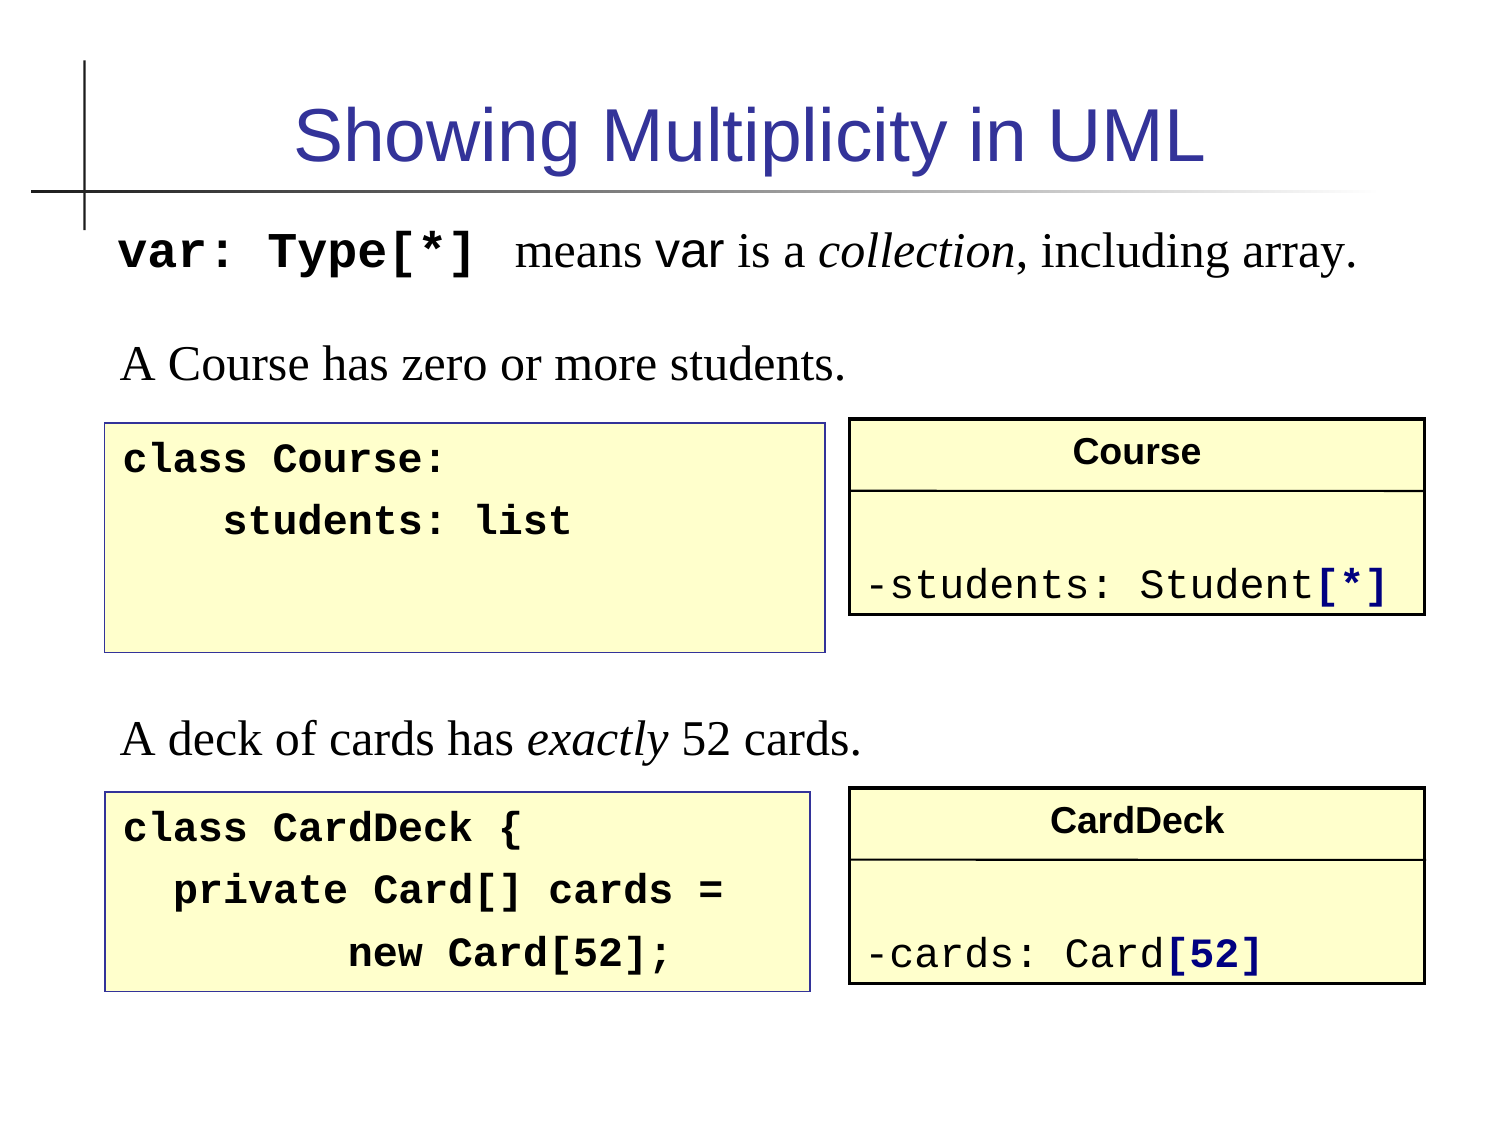

# Showing Multiplicity in UML
 var: Type[*] means var is a collection, including array.
A Course has zero or more students.
Course
-students: Student[*]
class Course:
 students: list
A deck of cards has exactly 52 cards.
CardDeck
-cards: Card[52]
class CardDeck {
 private Card[] cards =
 new Card[52];